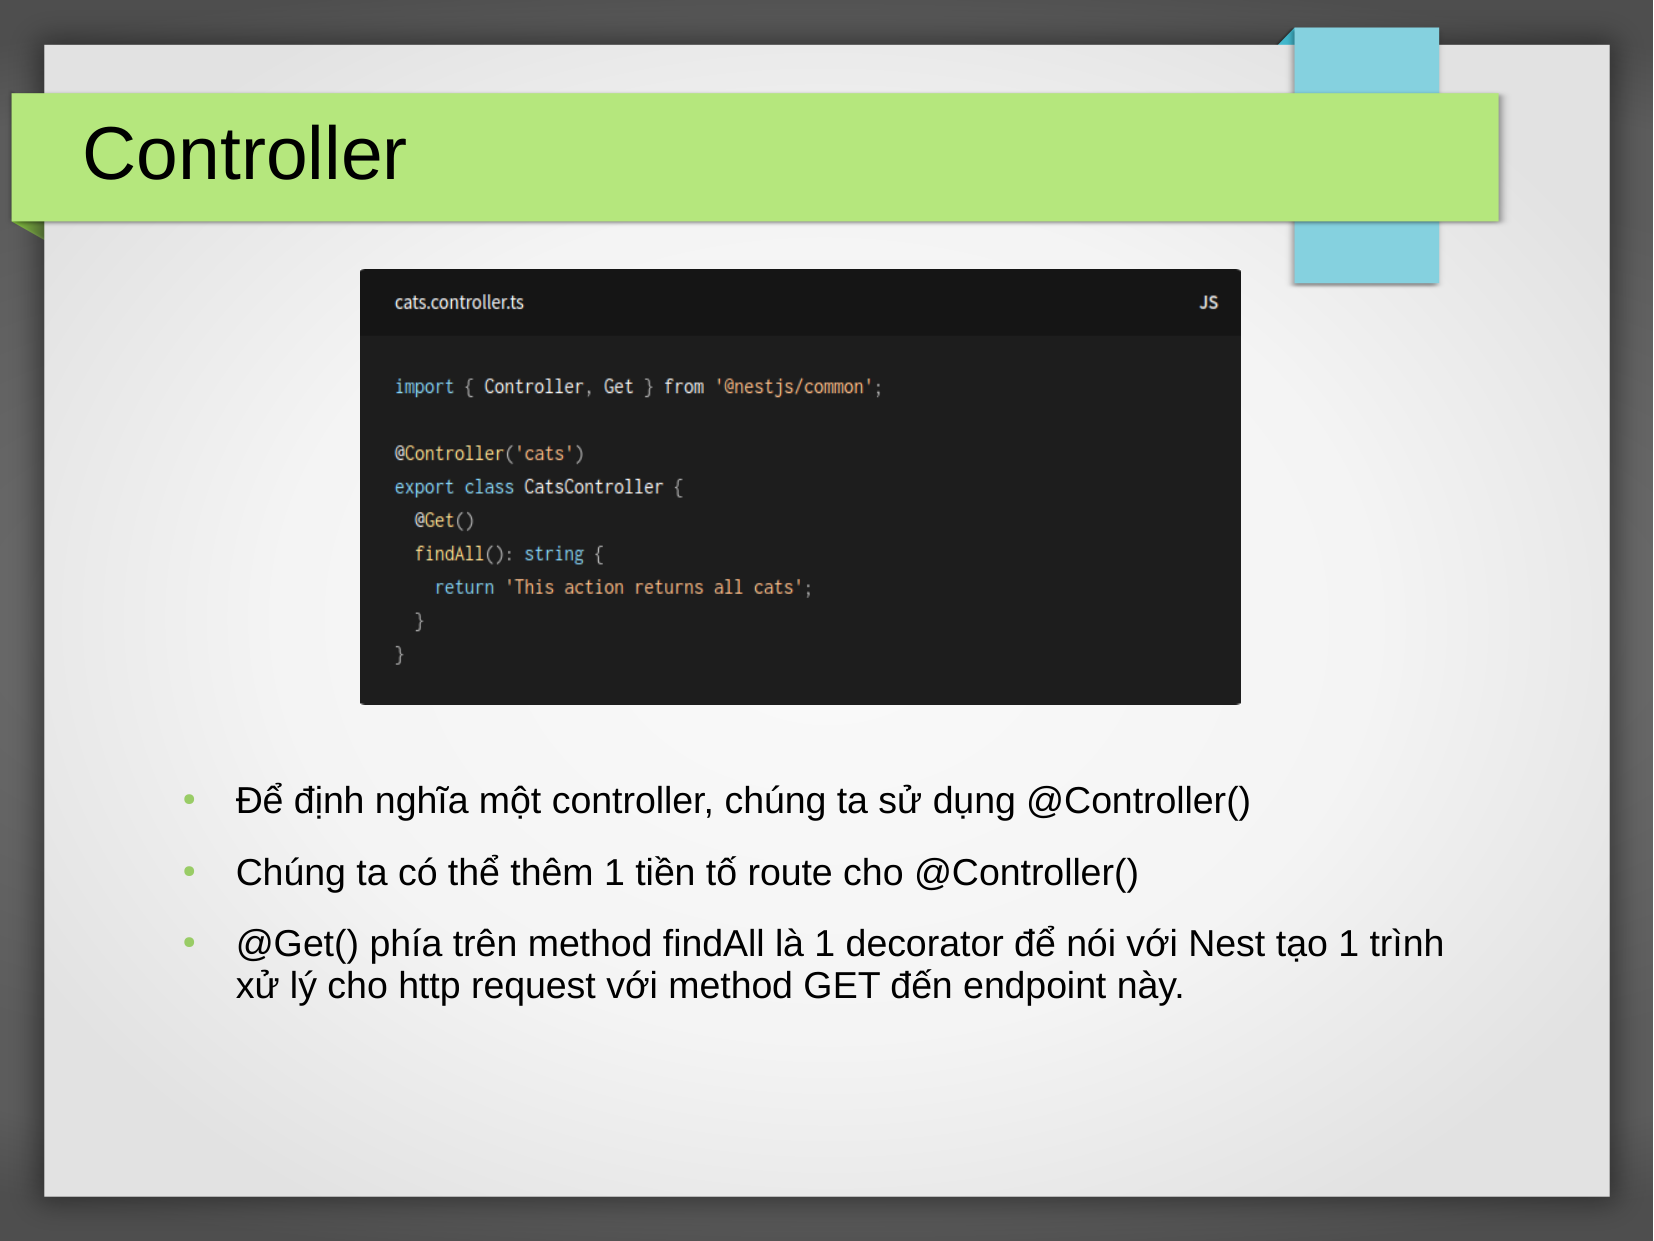

# Controller
Để định nghĩa một controller, chúng ta sử dụng @Controller()
Chúng ta có thể thêm 1 tiền tố route cho @Controller()
@Get() phía trên method findAll là 1 decorator để nói với Nest tạo 1 trình xử lý cho http request với method GET đến endpoint này.